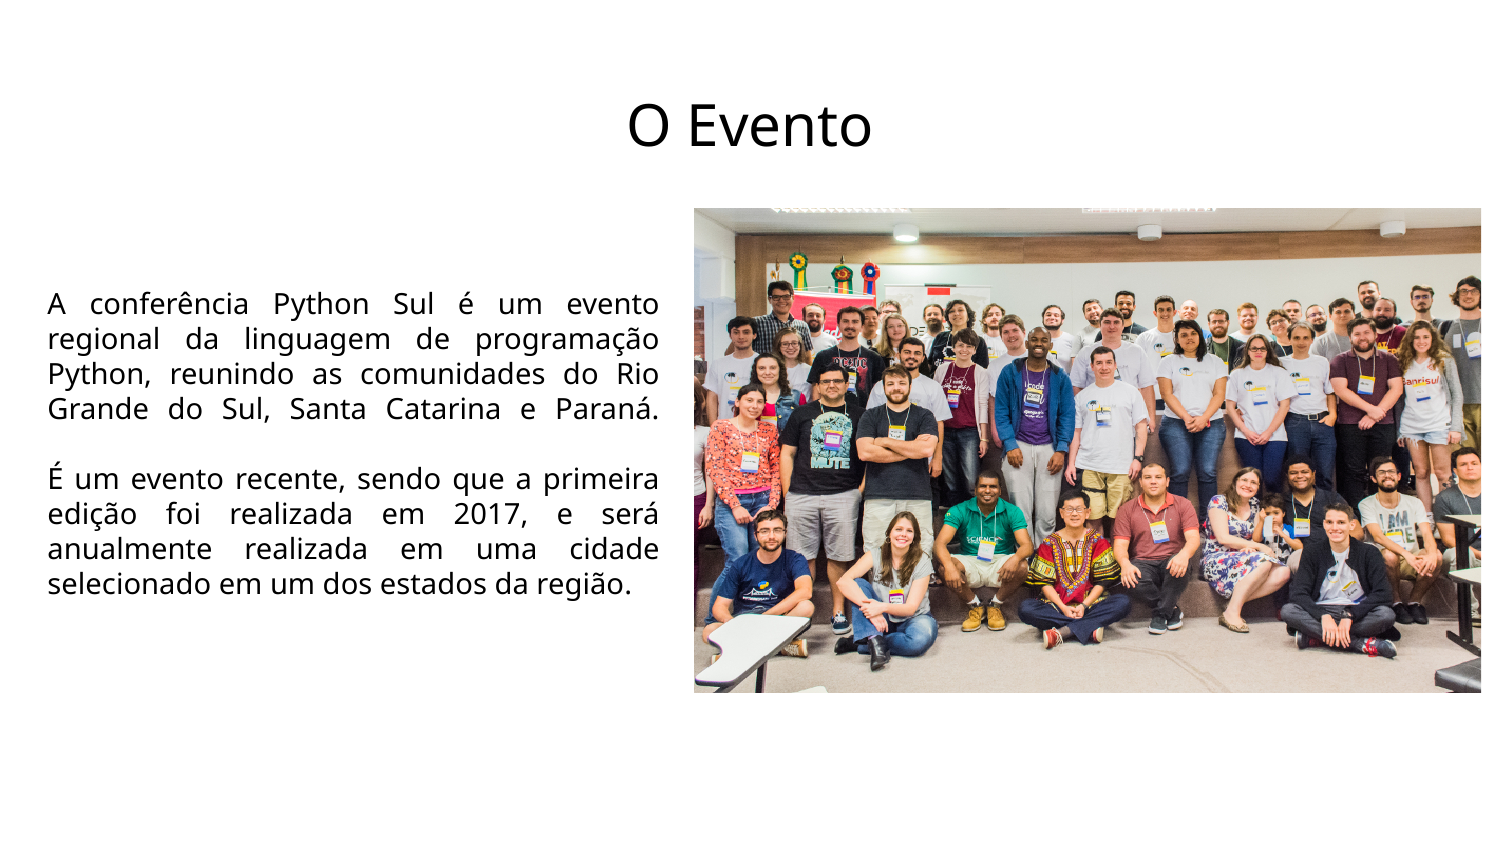

# O Evento
A conferência Python Sul é um evento regional da linguagem de programação Python, reunindo as comunidades do Rio Grande do Sul, Santa Catarina e Paraná.
É um evento recente, sendo que a primeira edição foi realizada em 2017, e será anualmente realizada em uma cidade selecionado em um dos estados da região.